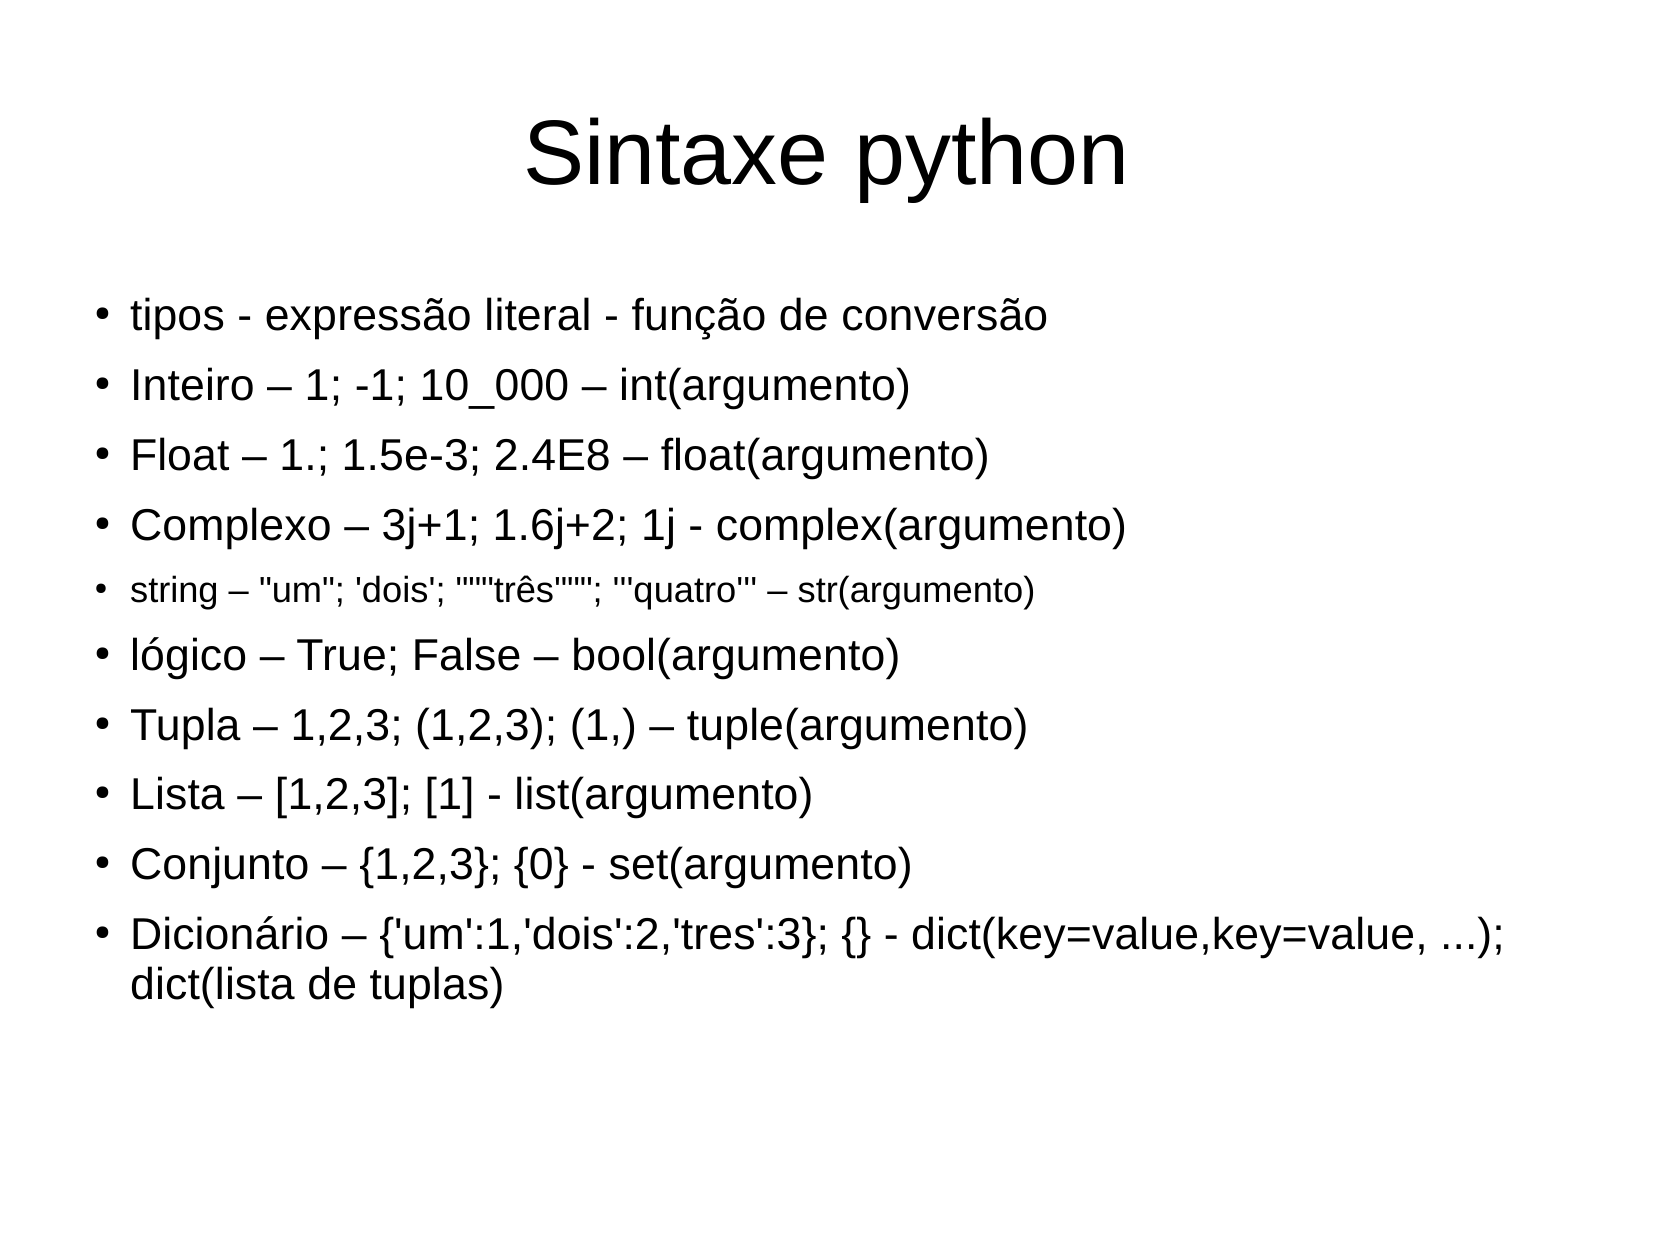

# Sintaxe python
tipos - expressão literal - função de conversão
Inteiro – 1; -1; 10_000 – int(argumento)
Float – 1.; 1.5e-3; 2.4E8 – float(argumento)
Complexo – 3j+1; 1.6j+2; 1j - complex(argumento)
string – "um"; 'dois'; """três"""; '''quatro''' – str(argumento)
lógico – True; False – bool(argumento)
Tupla – 1,2,3; (1,2,3); (1,) – tuple(argumento)
Lista – [1,2,3]; [1] - list(argumento)
Conjunto – {1,2,3}; {0} - set(argumento)
Dicionário – {'um':1,'dois':2,'tres':3}; {} - dict(key=value,key=value, ...); dict(lista de tuplas)